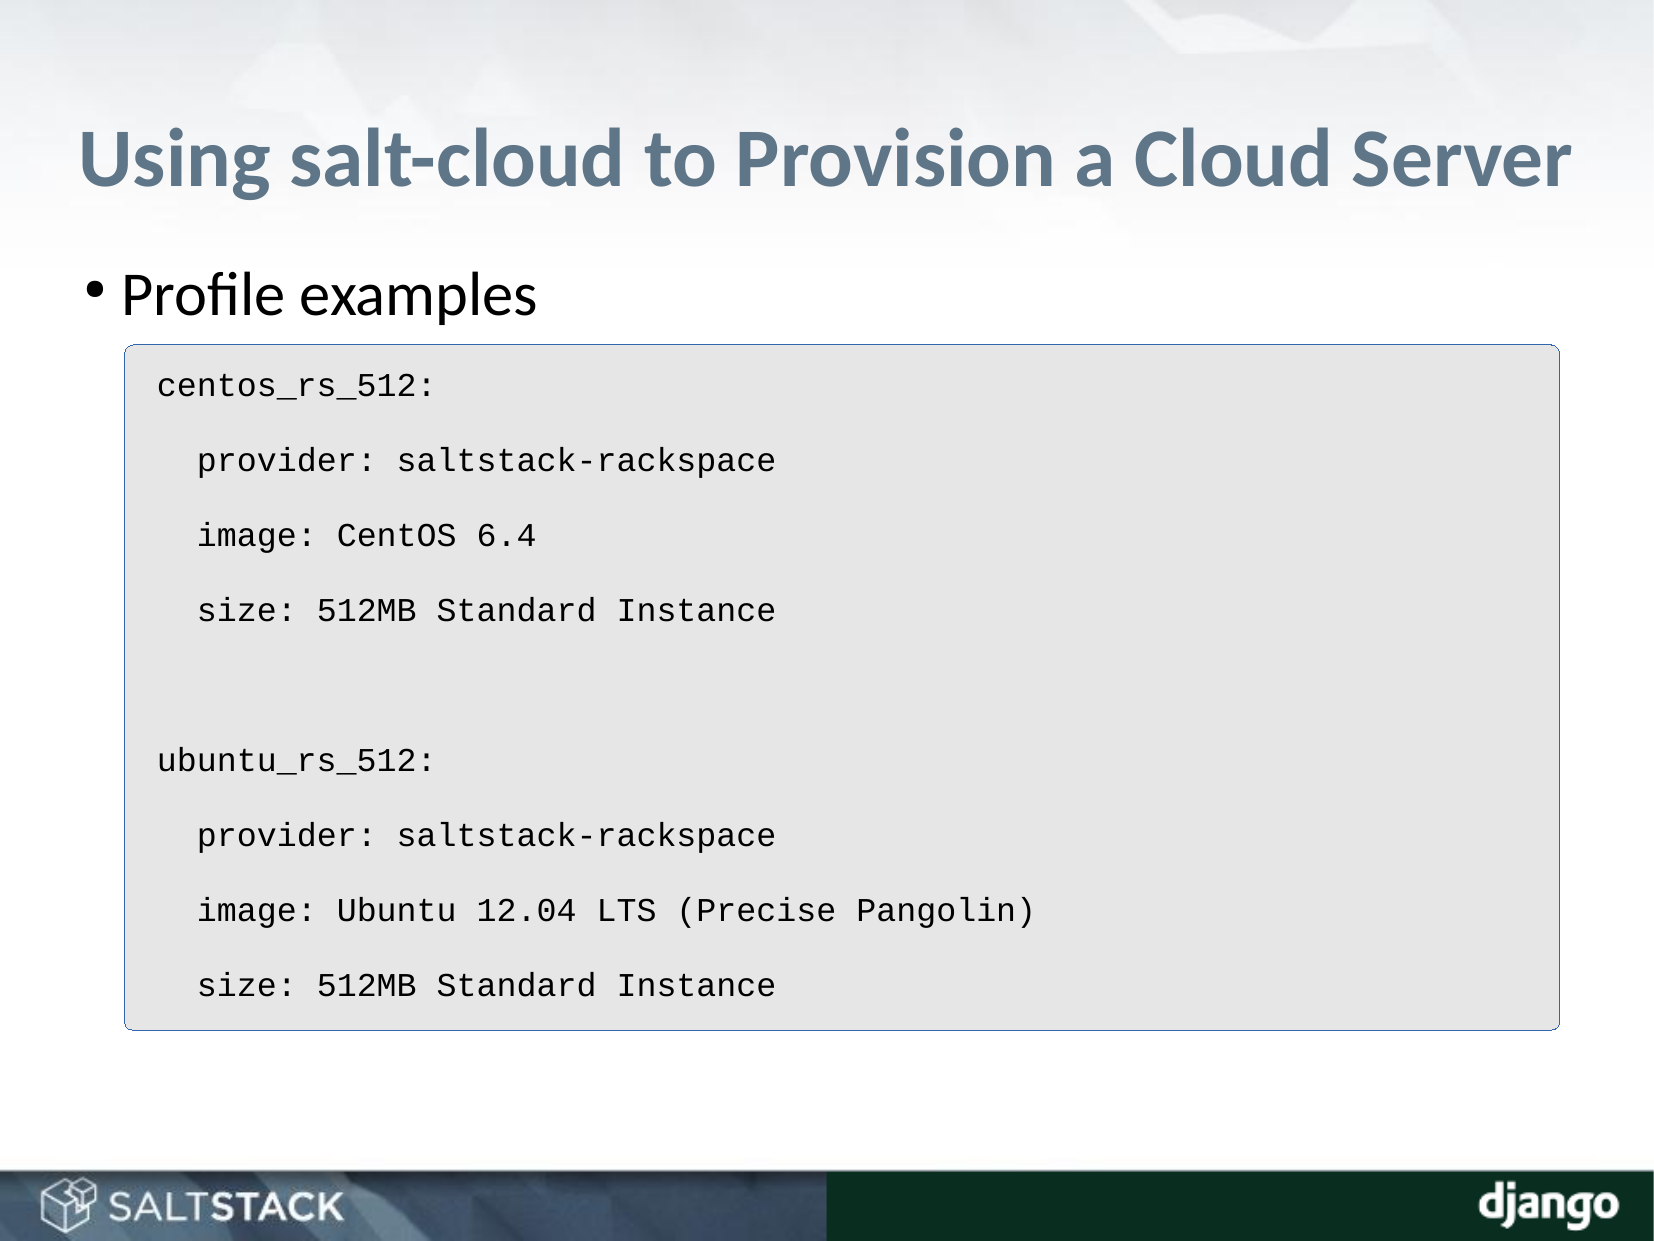

Using salt-cloud to Provision a Cloud Server
Profile examples
centos_rs_512:
 provider: saltstack-rackspace
 image: CentOS 6.4
 size: 512MB Standard Instance
ubuntu_rs_512:
 provider: saltstack-rackspace
 image: Ubuntu 12.04 LTS (Precise Pangolin)
 size: 512MB Standard Instance